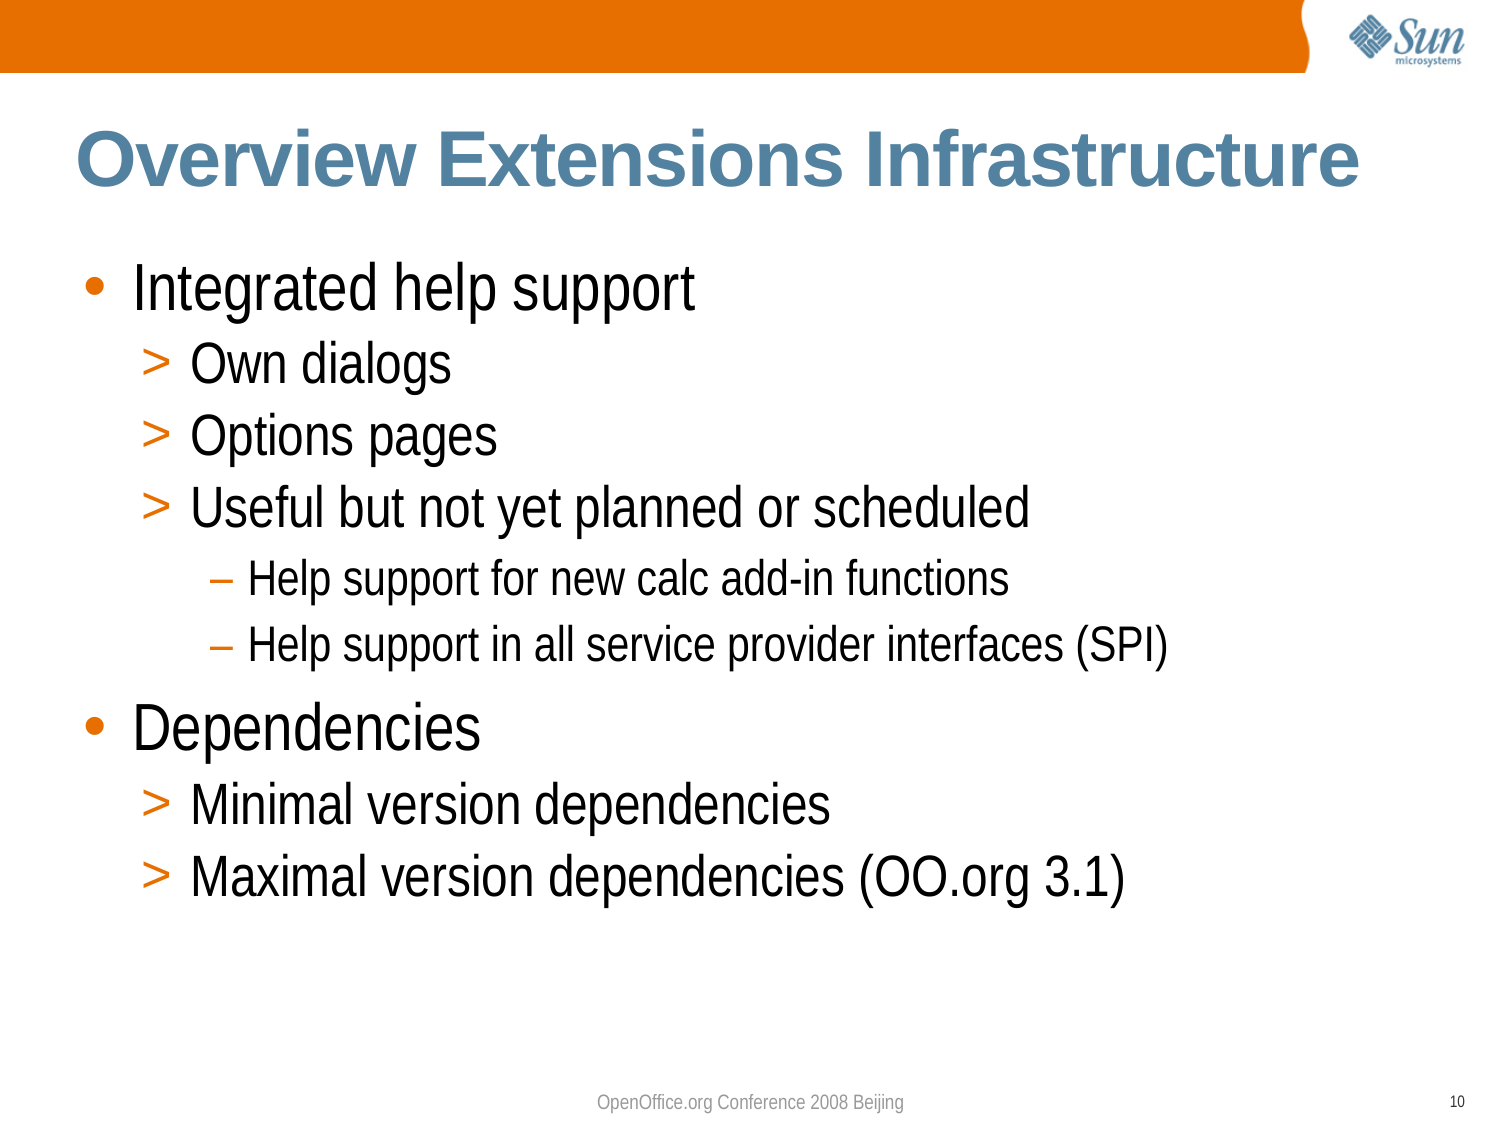

# Overview Extensions Infrastructure
Integrated help support
Own dialogs
Options pages
Useful but not yet planned or scheduled
Help support for new calc add-in functions
Help support in all service provider interfaces (SPI)
Dependencies
Minimal version dependencies
Maximal version dependencies (OO.org 3.1)